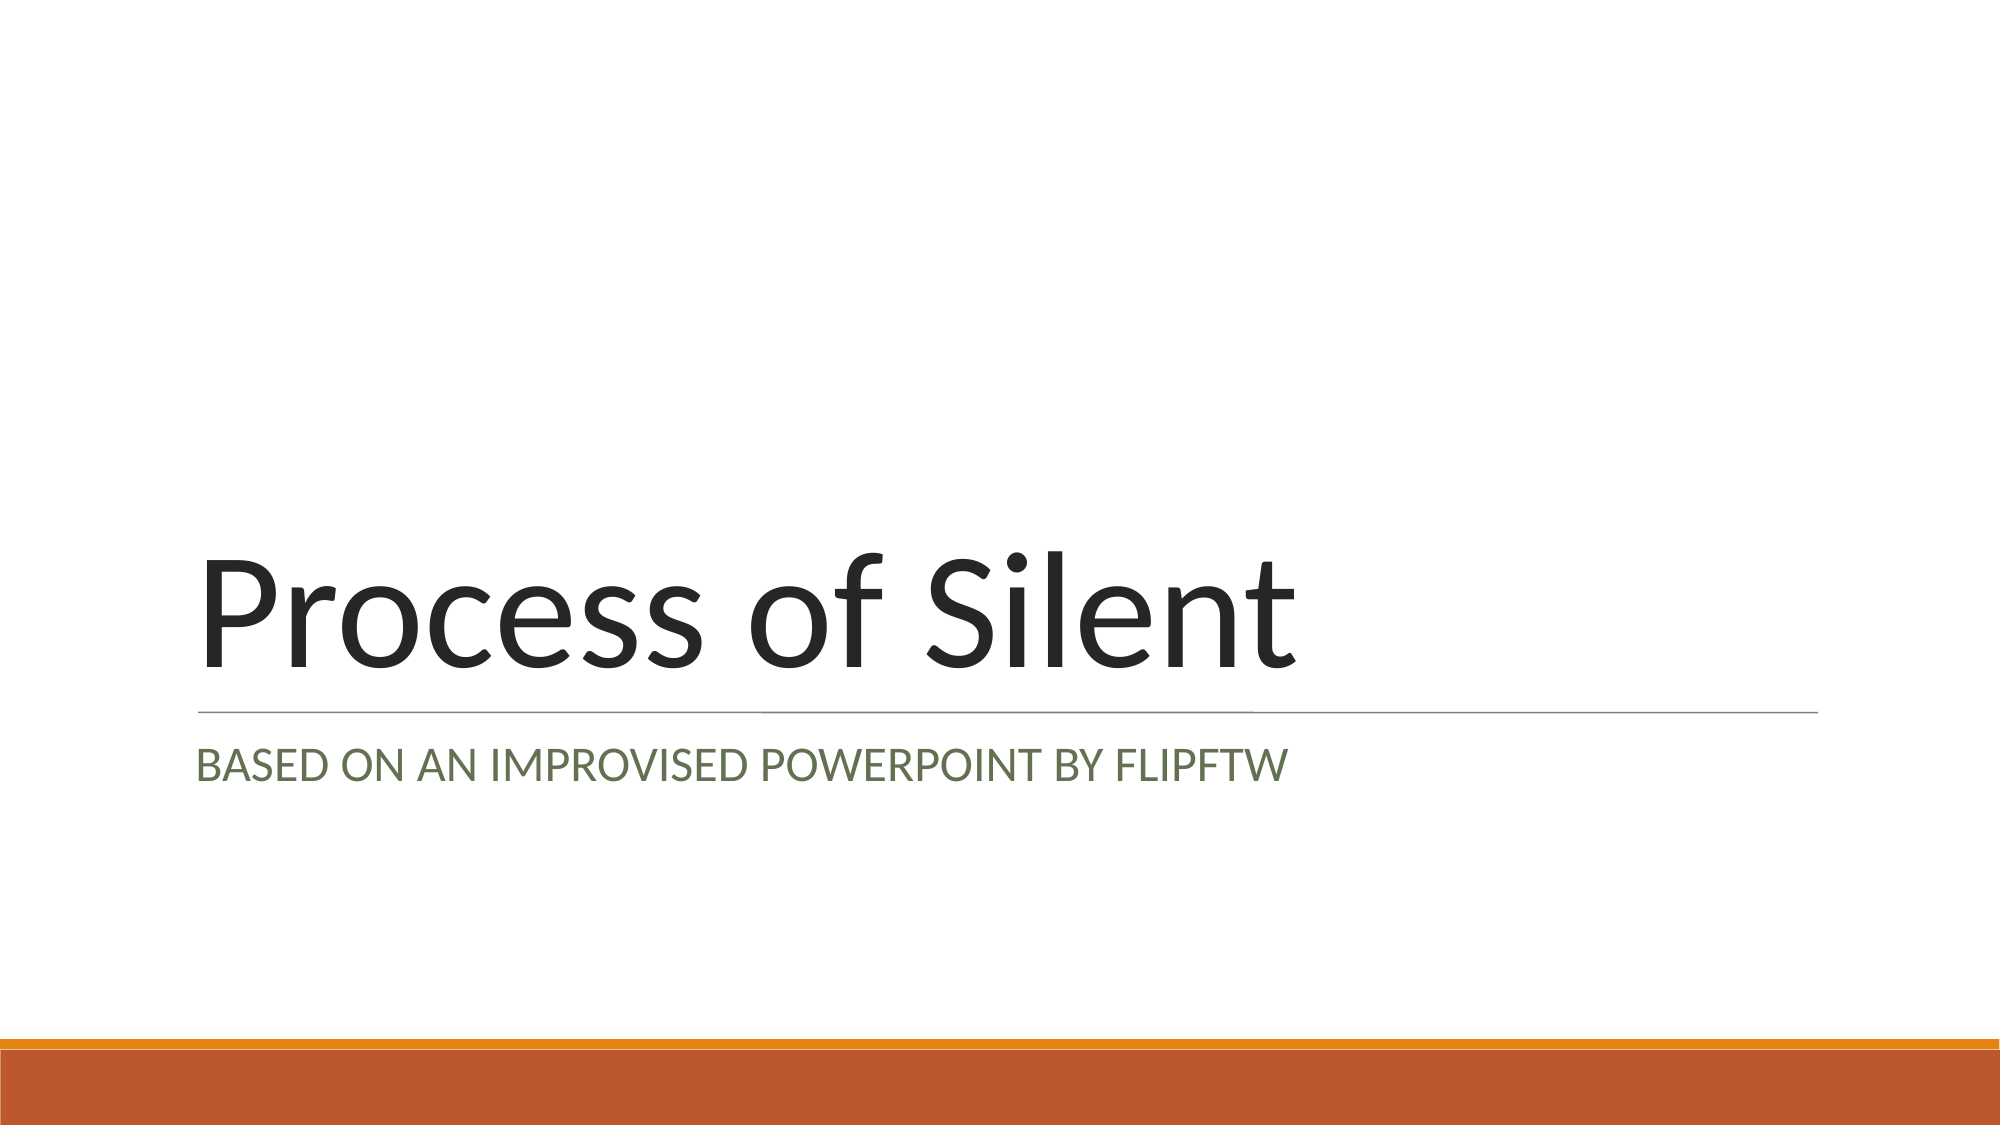

# Process of Silent
BASED ON AN IMPROVISED POWERPOINT BY FLIPFTW